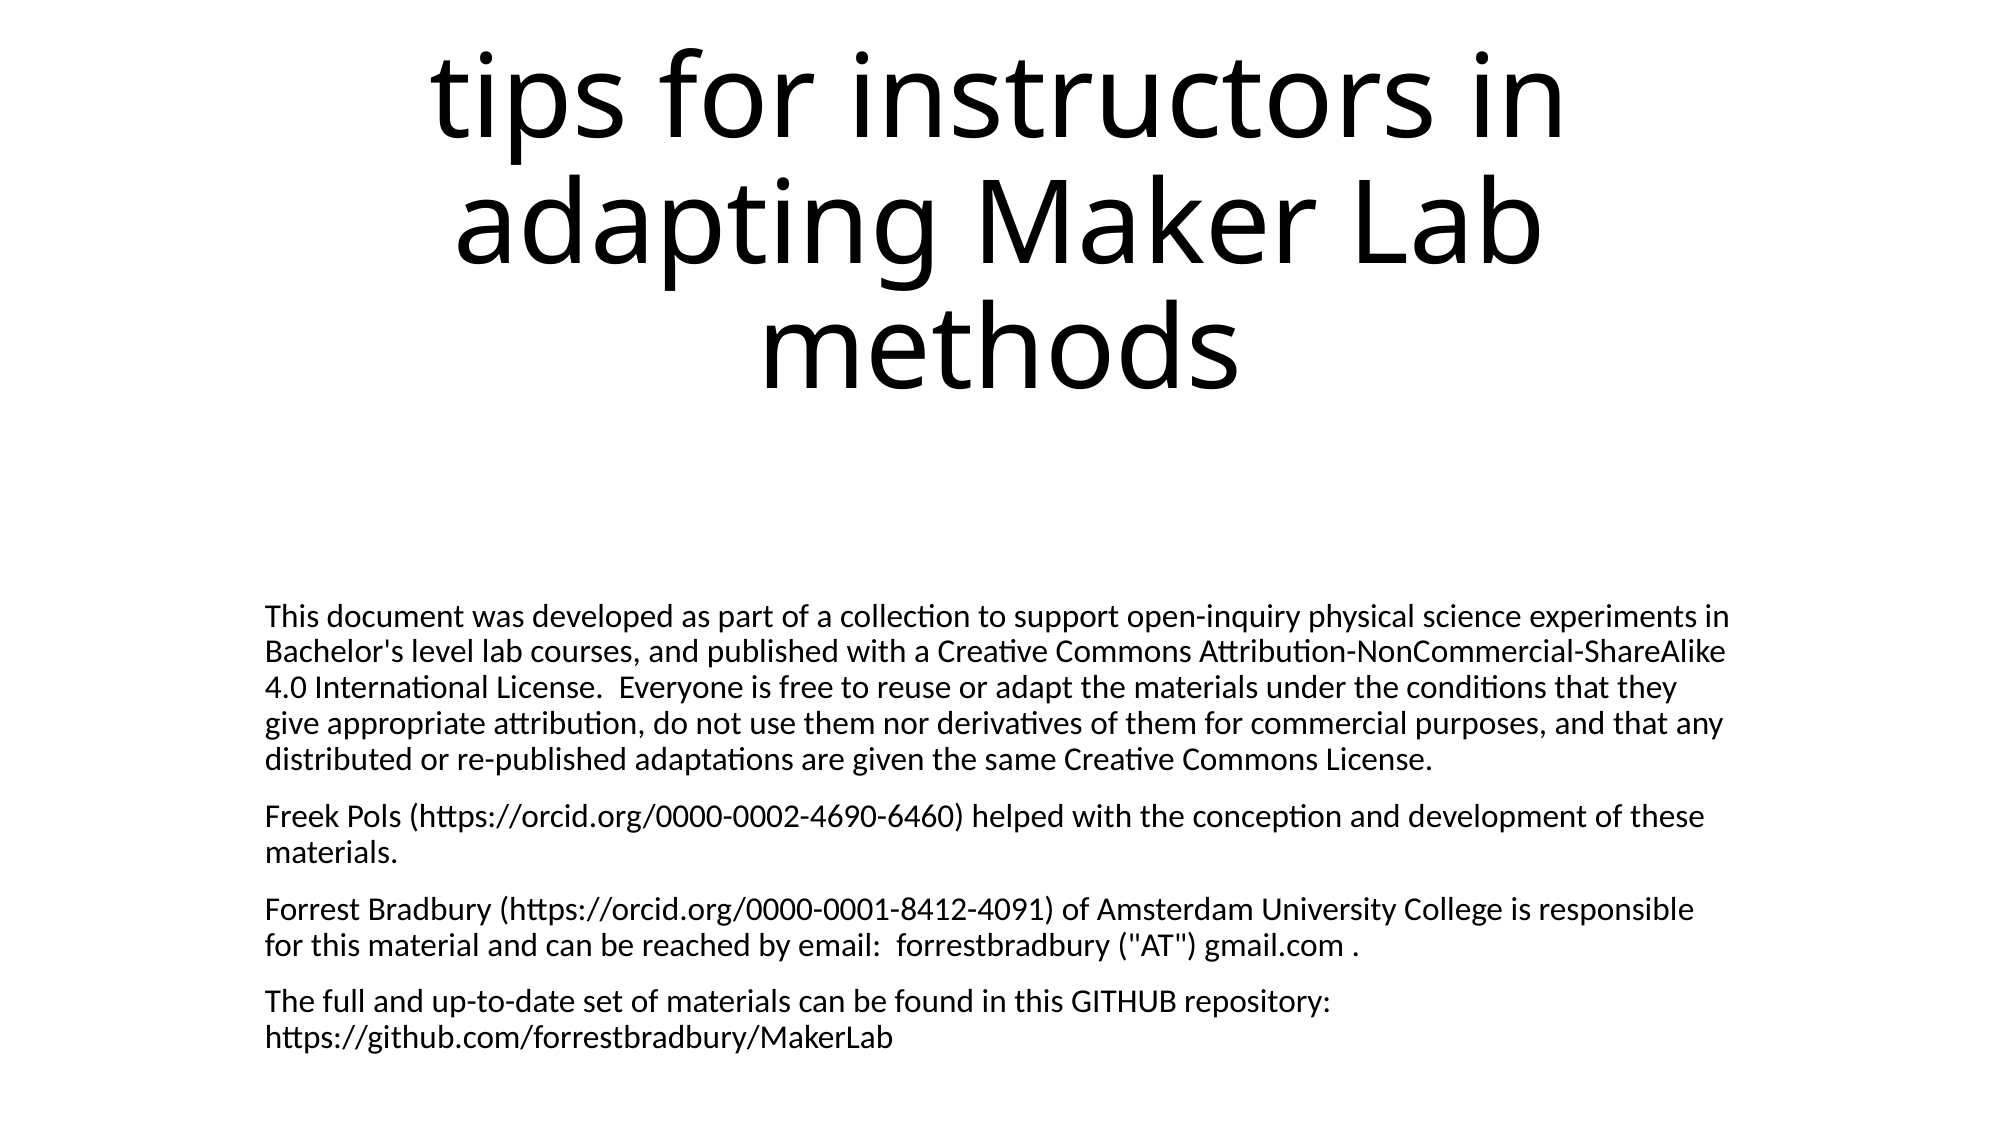

# tips for instructors in adapting Maker Lab methods
This document was developed as part of a collection to support open-inquiry physical science experiments in Bachelor's level lab courses, and published with a Creative Commons Attribution-NonCommercial-ShareAlike 4.0 International License. Everyone is free to reuse or adapt the materials under the conditions that they give appropriate attribution, do not use them nor derivatives of them for commercial purposes, and that any distributed or re-published adaptations are given the same Creative Commons License.
Freek Pols (https://orcid.org/0000-0002-4690-6460) helped with the conception and development of these materials.
Forrest Bradbury (https://orcid.org/0000-0001-8412-4091) of Amsterdam University College is responsible for this material and can be reached by email: forrestbradbury ("AT") gmail.com .
The full and up-to-date set of materials can be found in this GITHUB repository: https://github.com/forrestbradbury/MakerLab